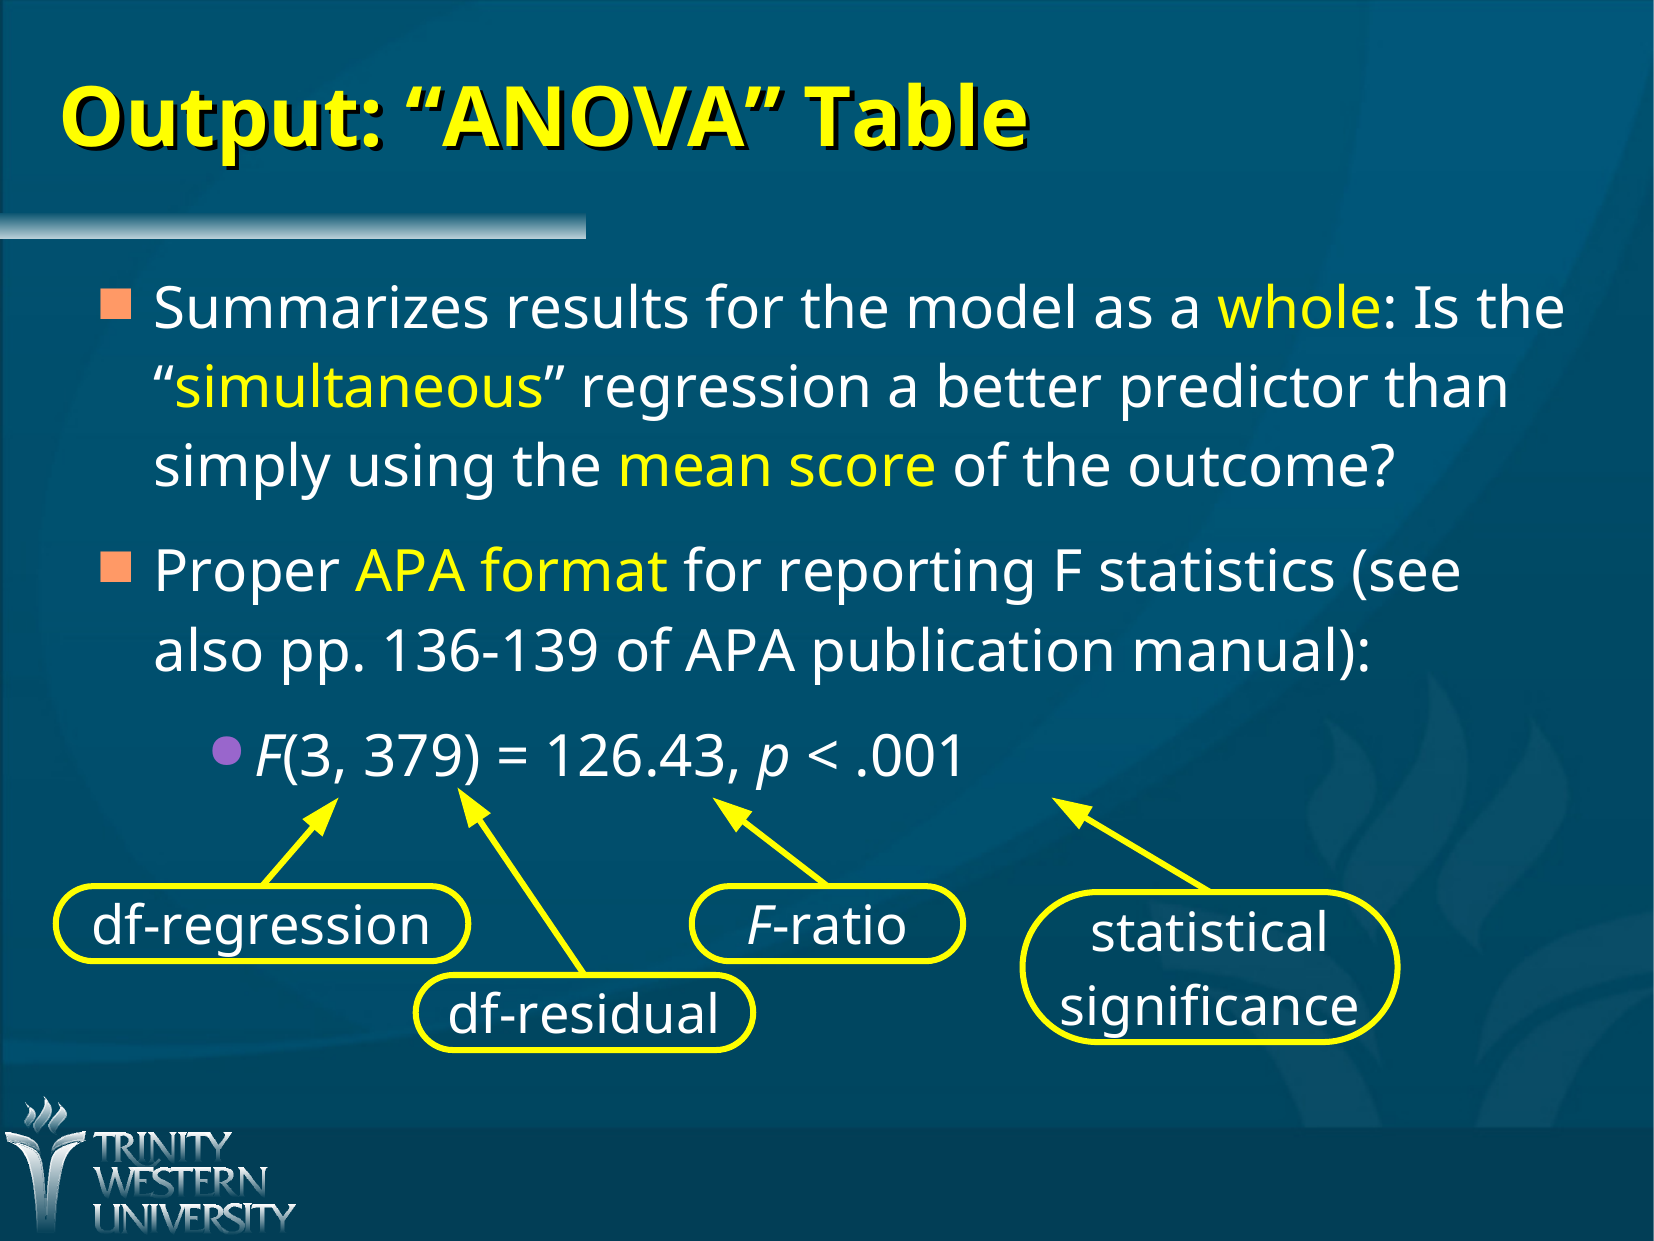

# Output: “ANOVA” Table
Summarizes results for the model as a whole: Is the “simultaneous” regression a better predictor than simply using the mean score of the outcome?
Proper APA format for reporting F statistics (see also pp. 136-139 of APA publication manual):
F(3, 379) = 126.43, p < .001
df-regression
F-ratio
statistical
significance
df-residual